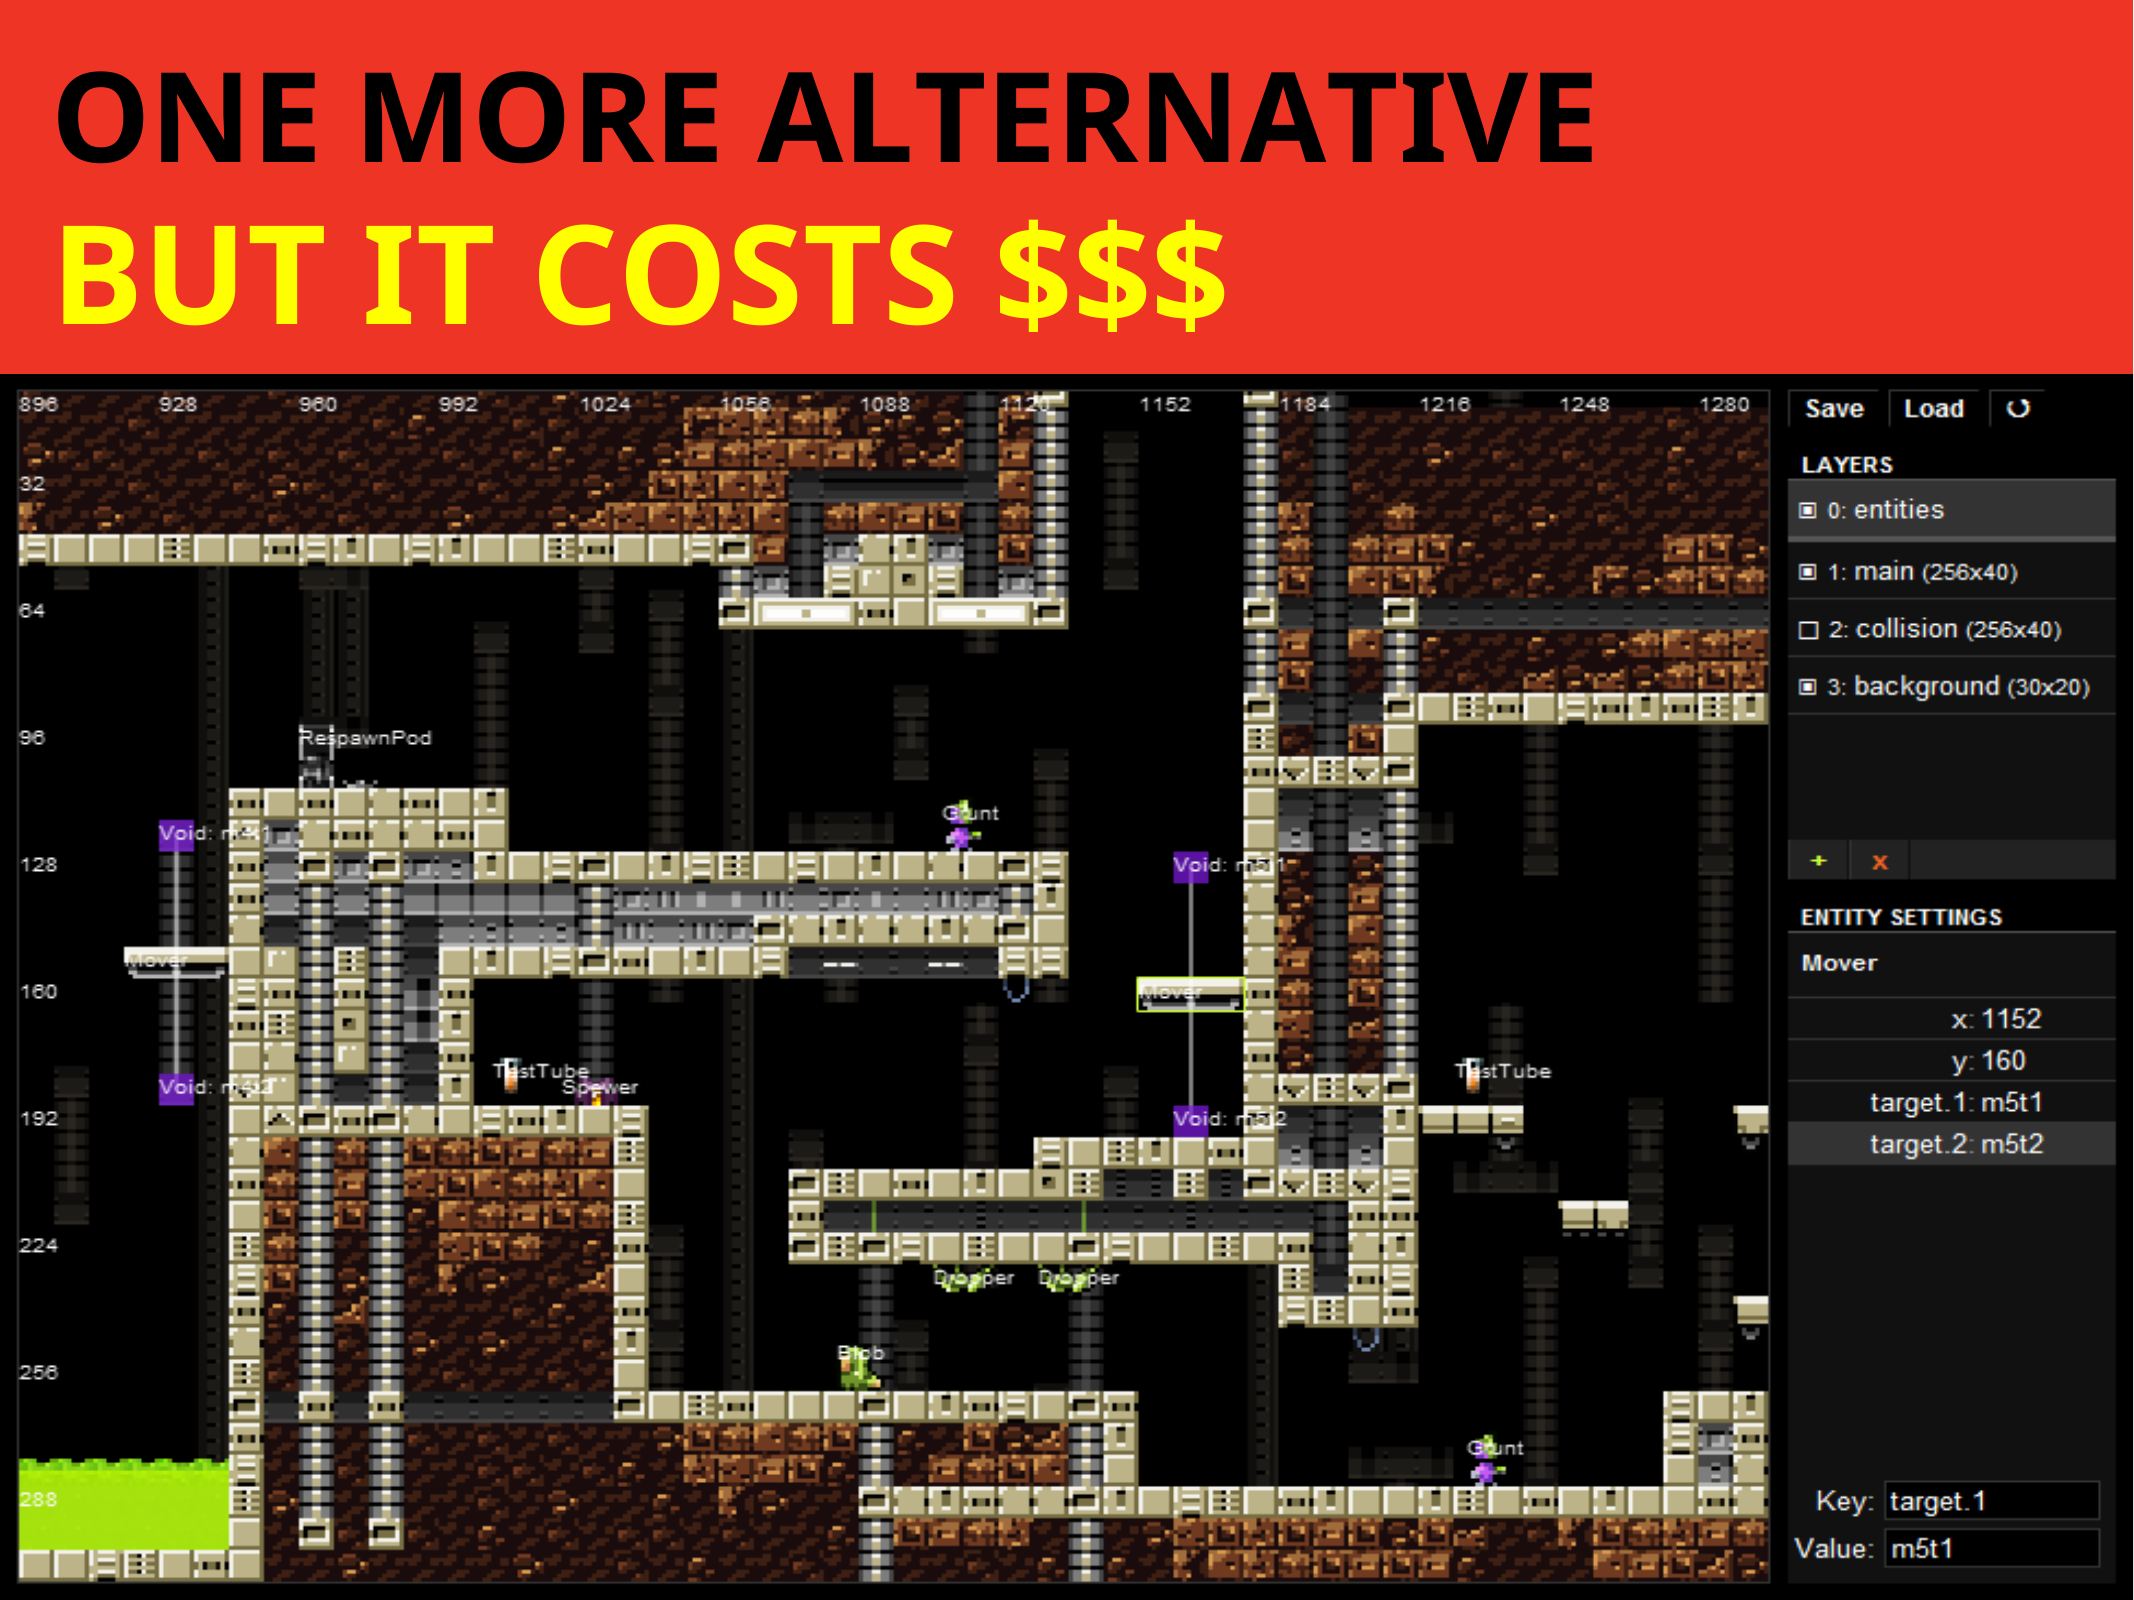

ONE MORE ALTERNATIVE
BUT IT COSTS $$$